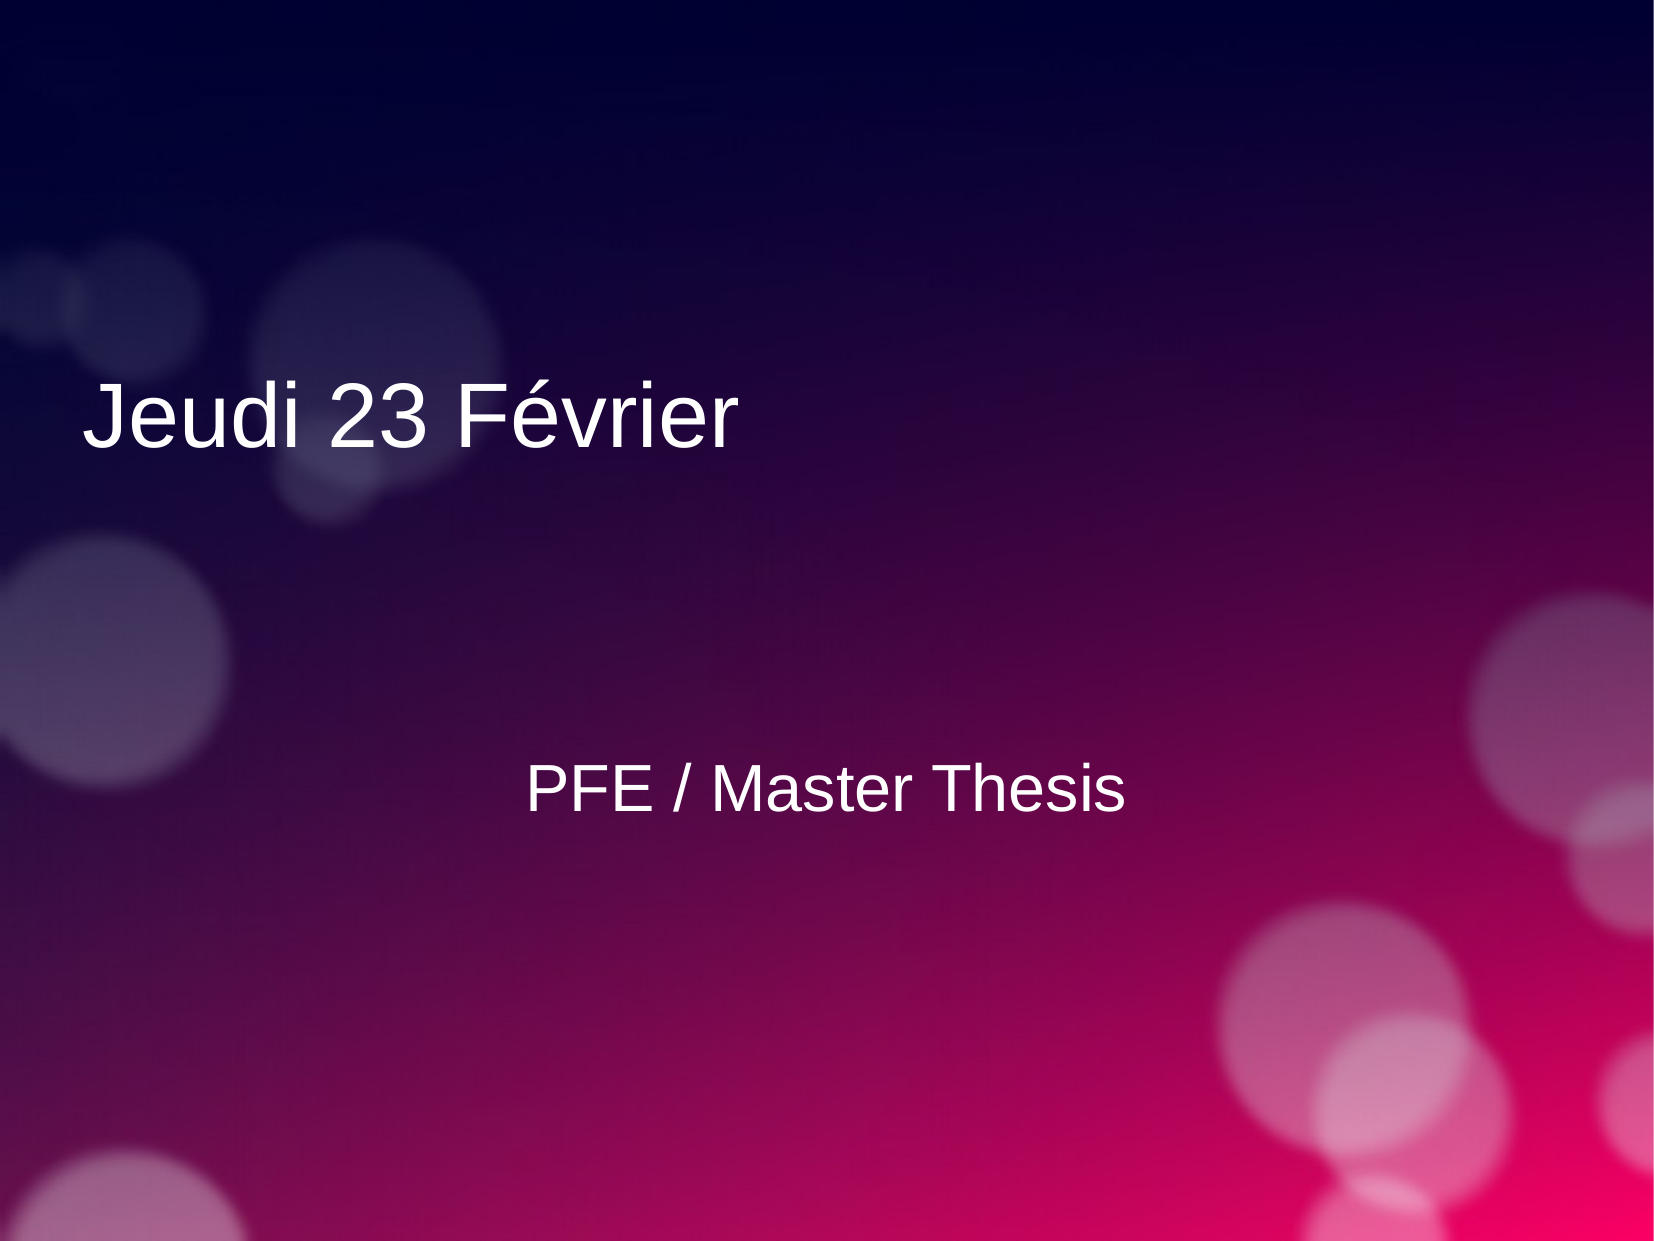

# Jeudi 23 Février
PFE / Master Thesis